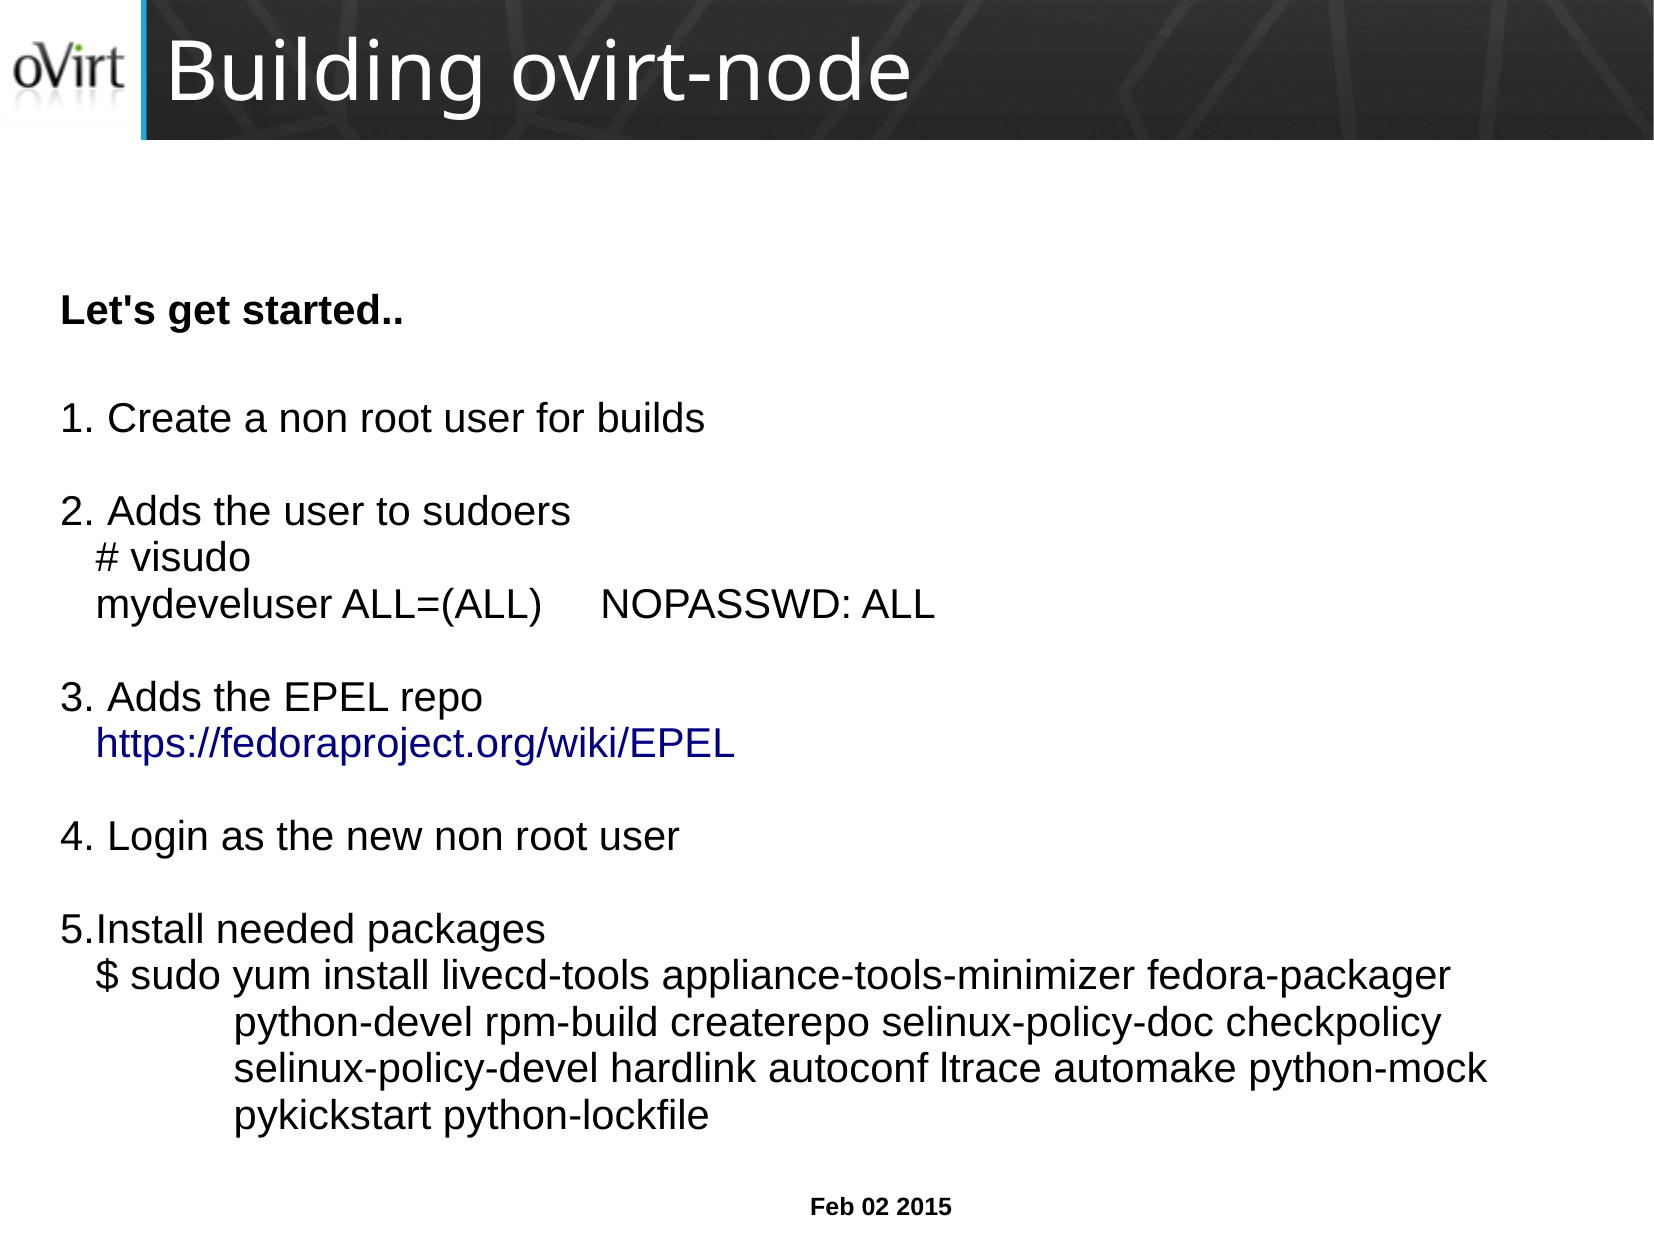

# Building ovirt-node
Let's get started..
 Create a non root user for builds
 Adds the user to sudoers
# visudo
mydeveluser ALL=(ALL) NOPASSWD: ALL
 Adds the EPEL repo
https://fedoraproject.org/wiki/EPEL
 Login as the new non root user
Install needed packages
$ sudo yum install livecd-tools appliance-tools-minimizer fedora-packager
 python-devel rpm-build createrepo selinux-policy-doc checkpolicy
 selinux-policy-devel hardlink autoconf ltrace automake python-mock
 pykickstart python-lockfile